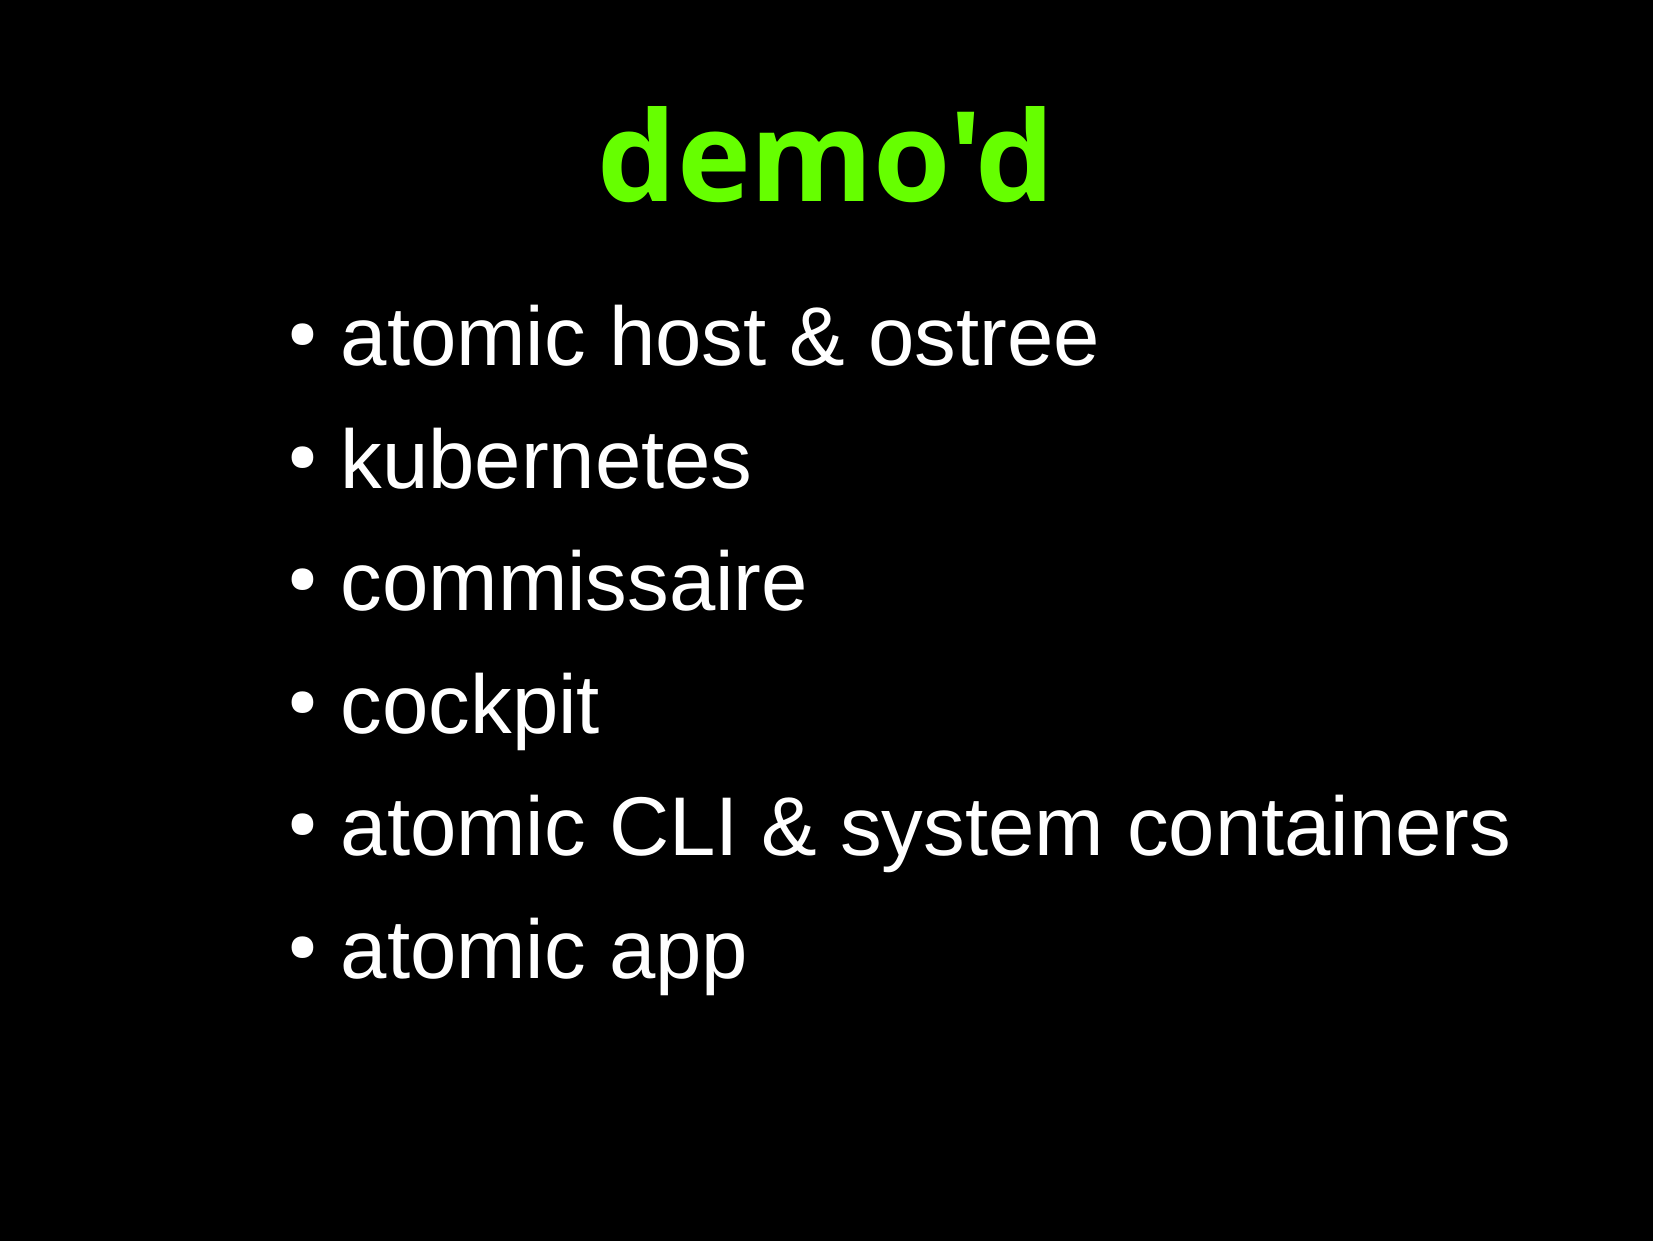

# demo'd
atomic host & ostree
kubernetes
commissaire
cockpit
atomic CLI & system containers
atomic app